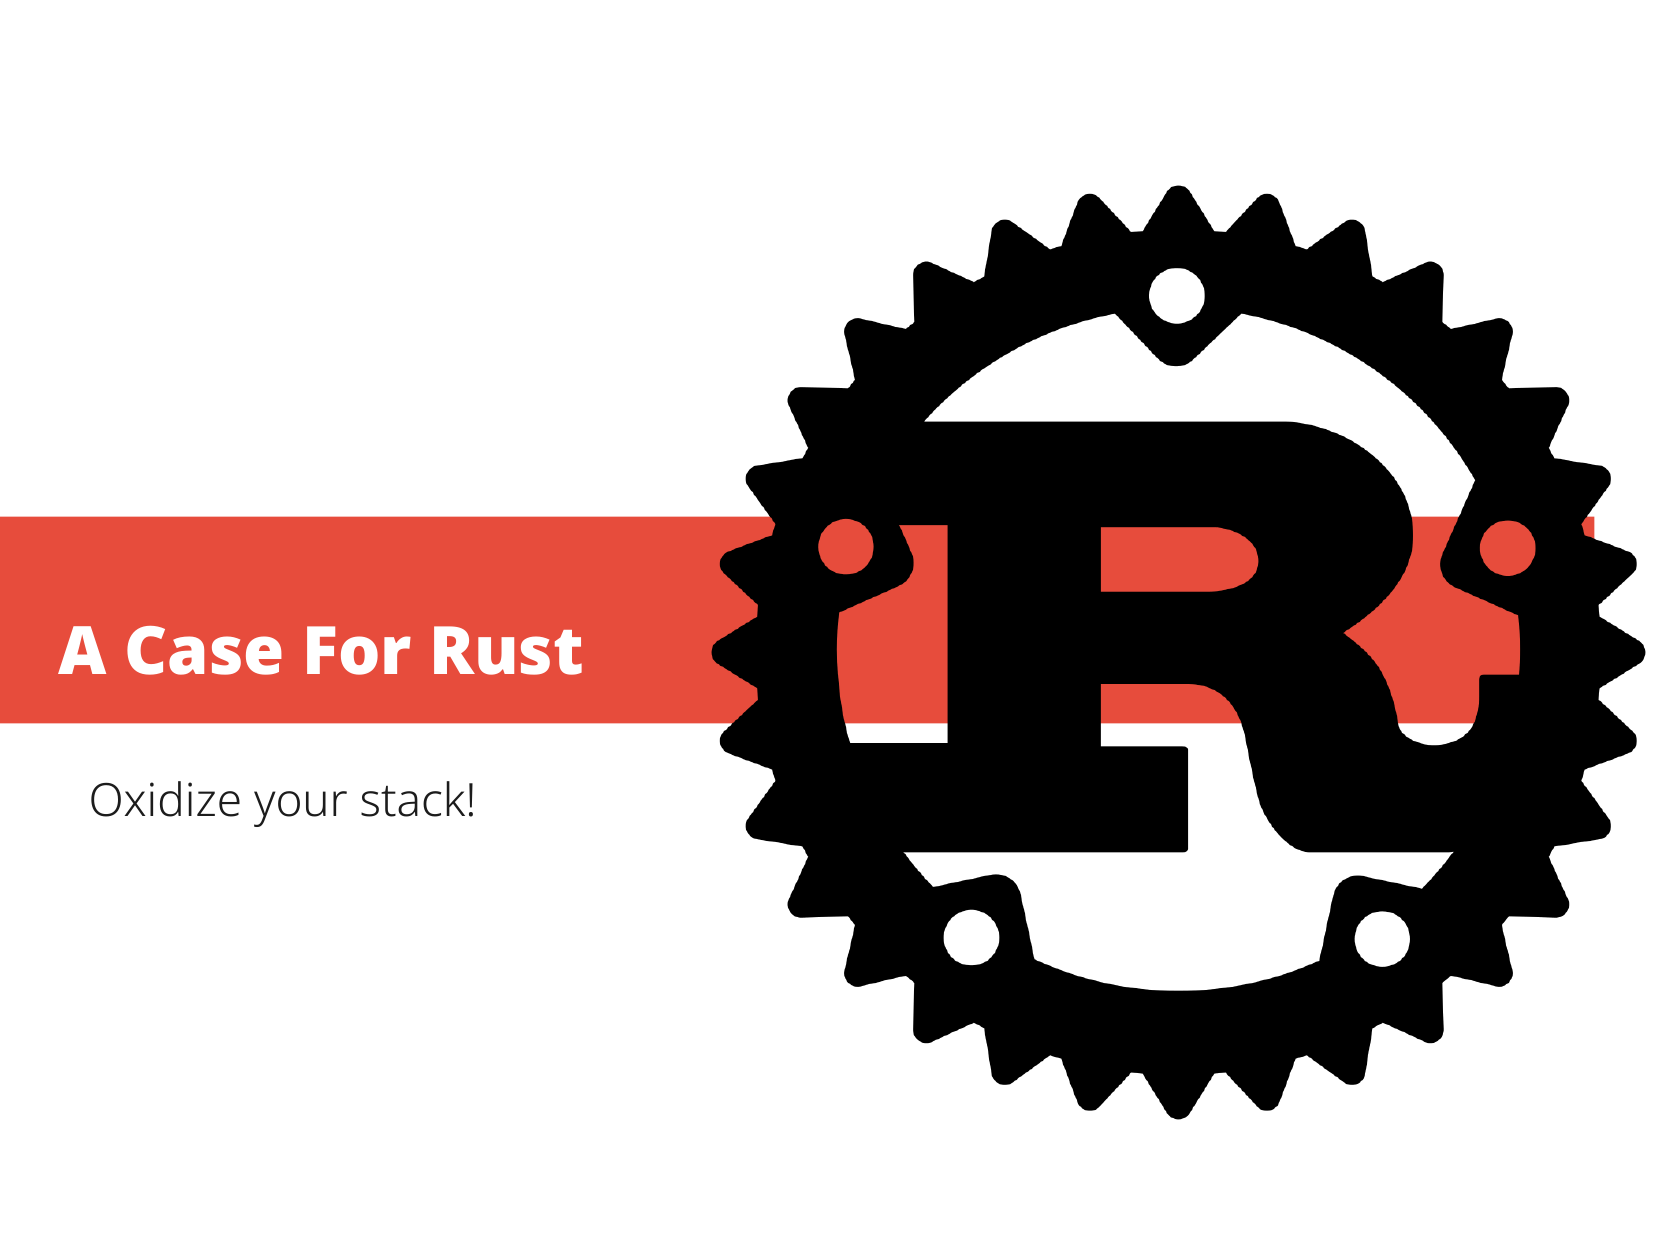

# A Case For Rust
Oxidize your stack!